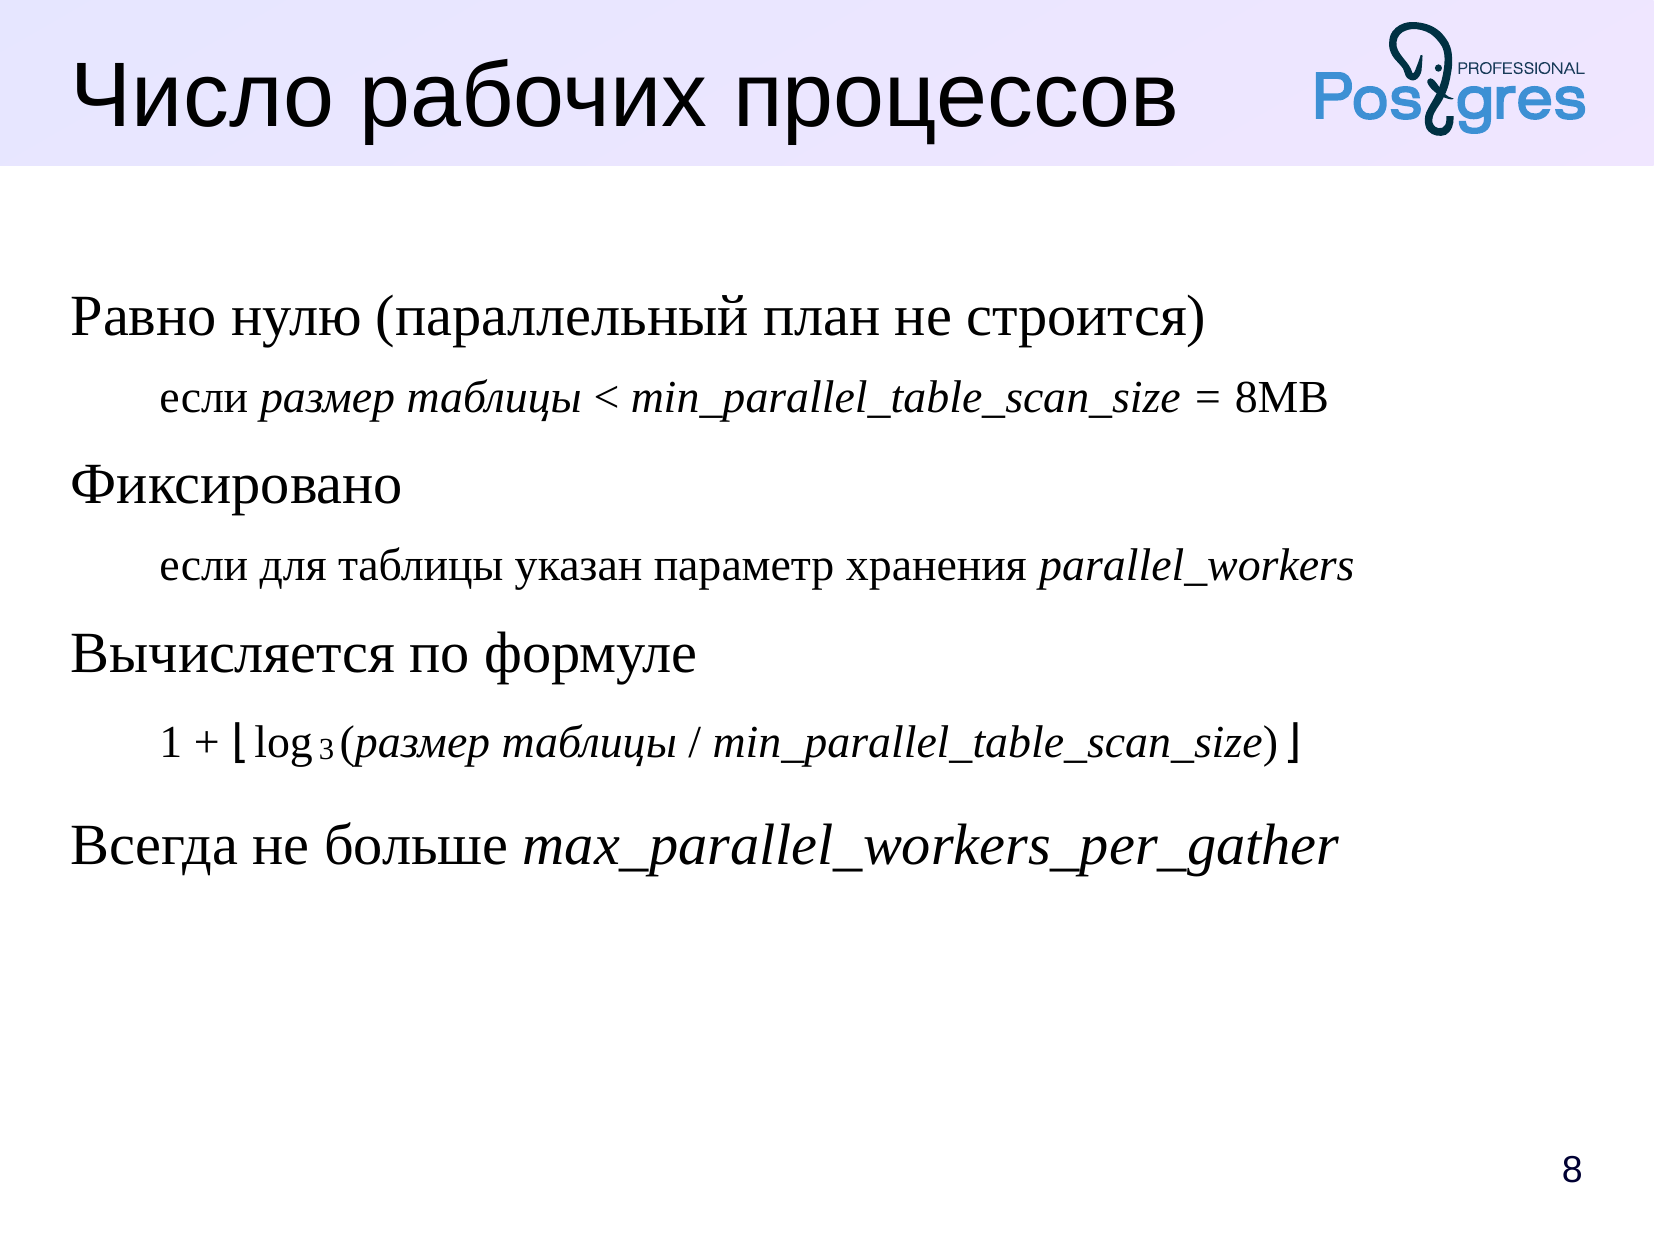

# Число рабочих процессов
Равно нулю (параллельный план не строится)
если размер таблицы < min_parallel_table_scan_size = 8MB
Фиксировано
если для таблицы указан параметр хранения parallel_workers
Вычисляется по формуле
1 + ⌊ log 3 (размер таблицы / min_parallel_table_scan_size) ⌋
Всегда не больше max_parallel_workers_per_gather